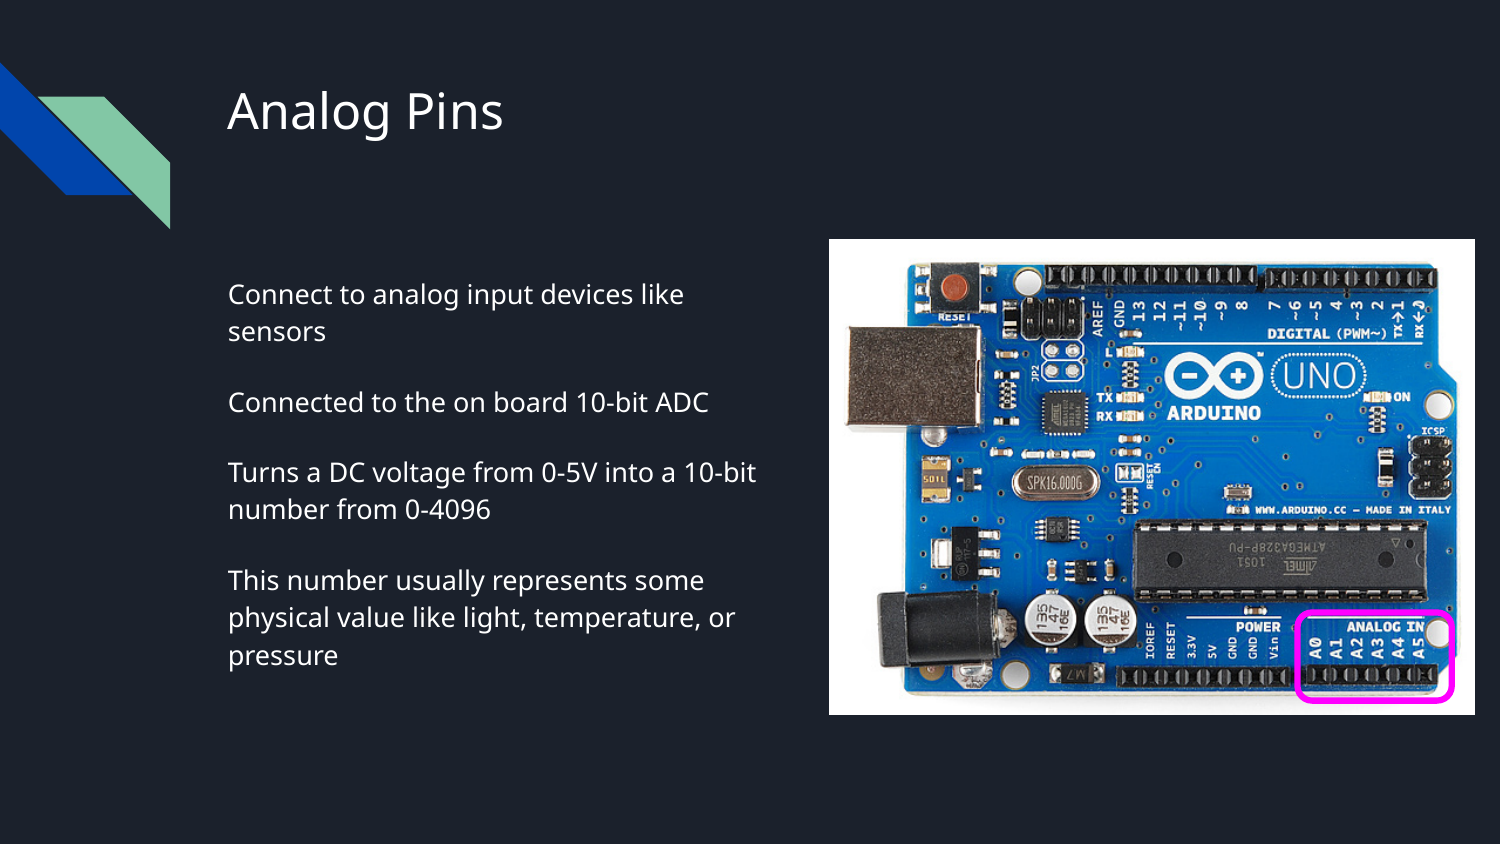

# Analog Pins
Connect to analog input devices like sensors
Connected to the on board 10-bit ADC
Turns a DC voltage from 0-5V into a 10-bit number from 0-4096
This number usually represents some physical value like light, temperature, or pressure